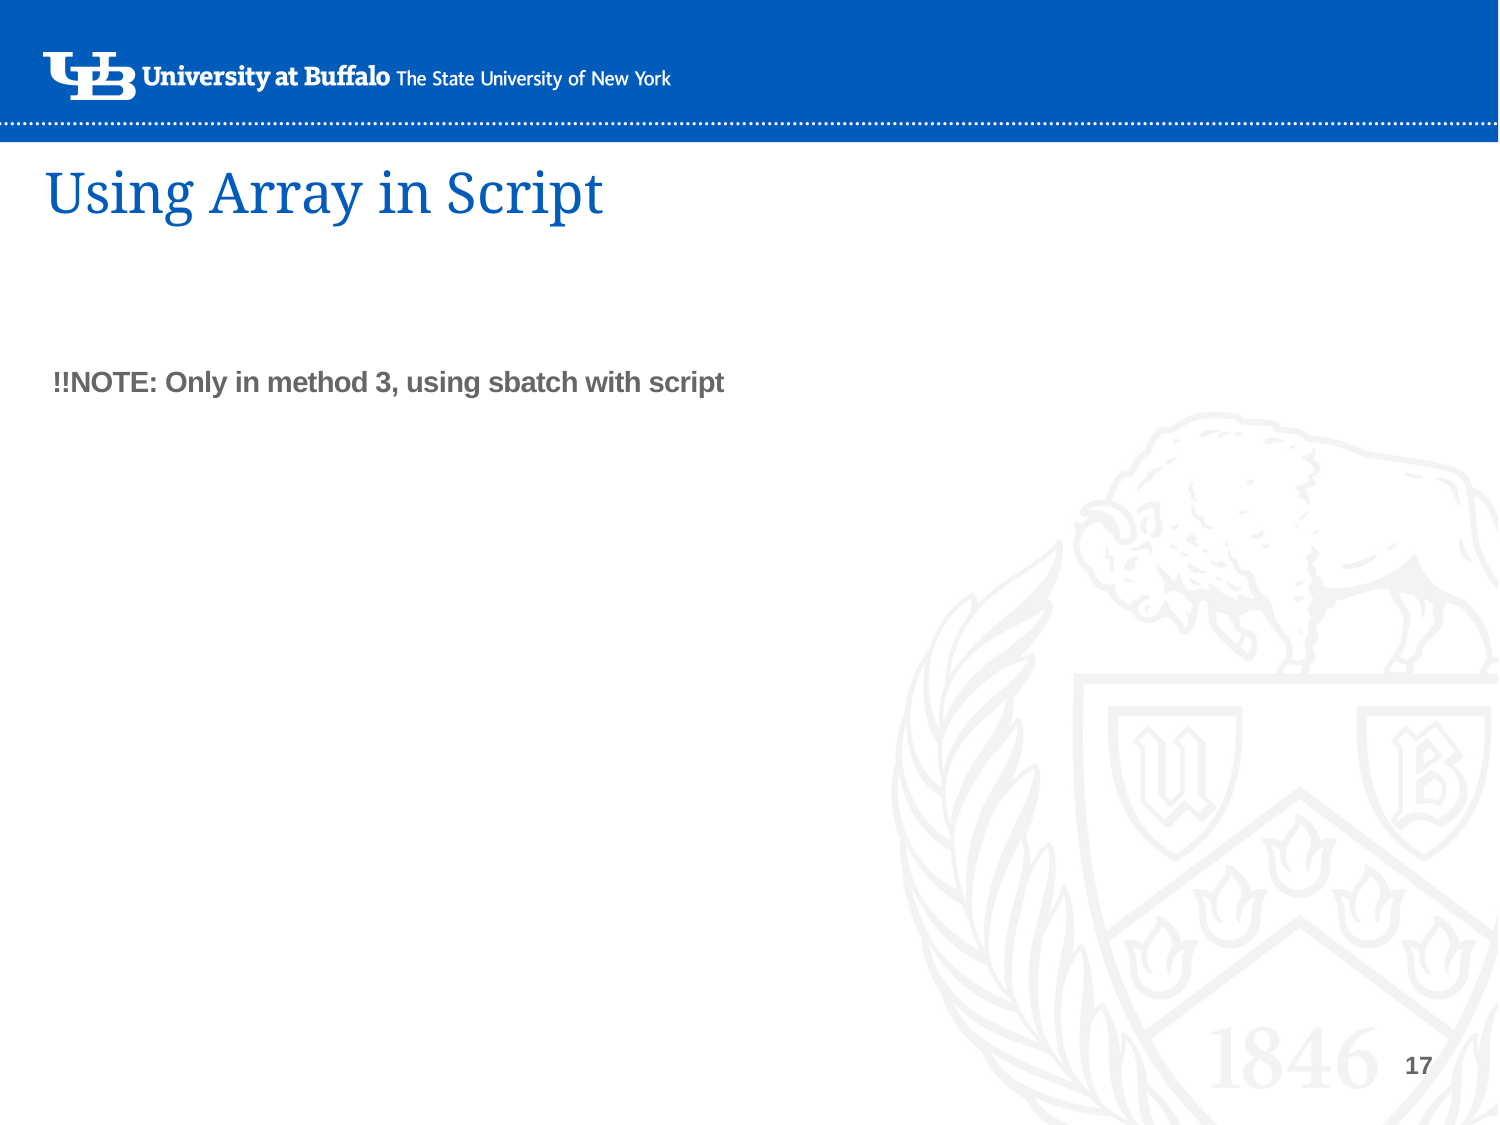

# Using Array in Script
!!NOTE: Only in method 3, using sbatch with script